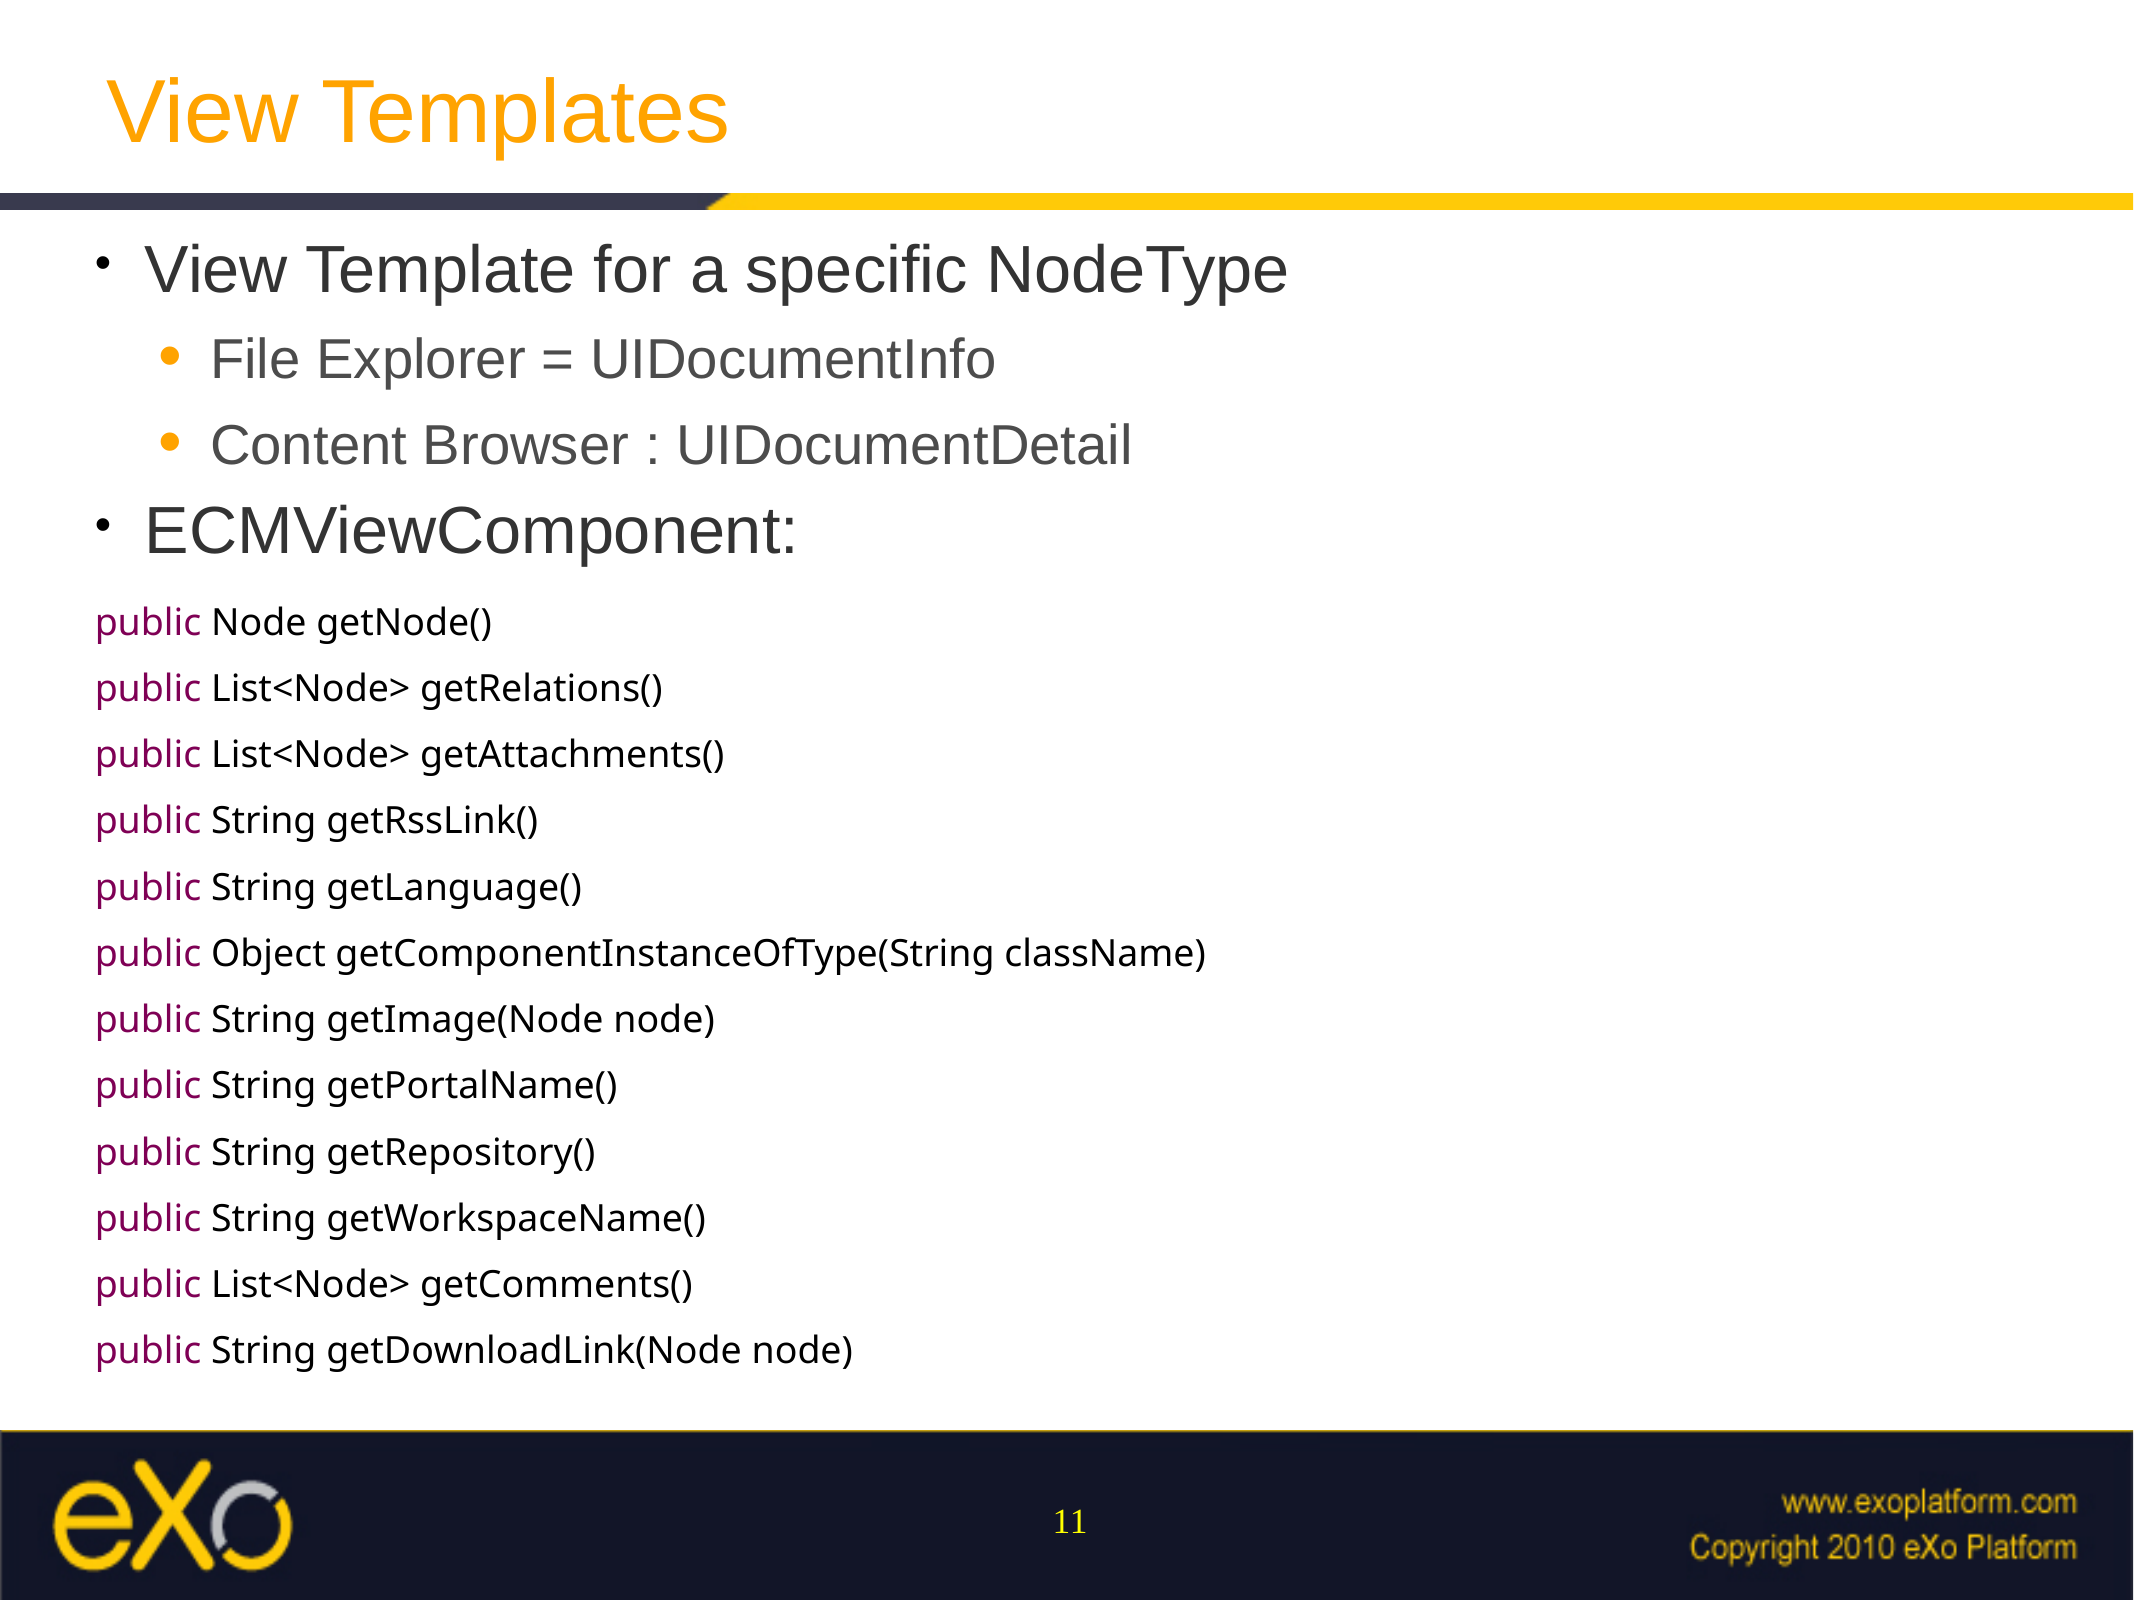

# View Templates
View Template for a specific NodeType
File Explorer = UIDocumentInfo
Content Browser : UIDocumentDetail
ECMViewComponent:
public Node getNode()‏
public List<Node> getRelations()‏
public List<Node> getAttachments()‏
public String getRssLink()‏
public String getLanguage()
public Object getComponentInstanceOfType(String className)
public String getImage(Node node)‏
public String getPortalName()‏
public String getRepository()‏
public String getWorkspaceName()‏
public List<Node> getComments()
public String getDownloadLink(Node node)‏